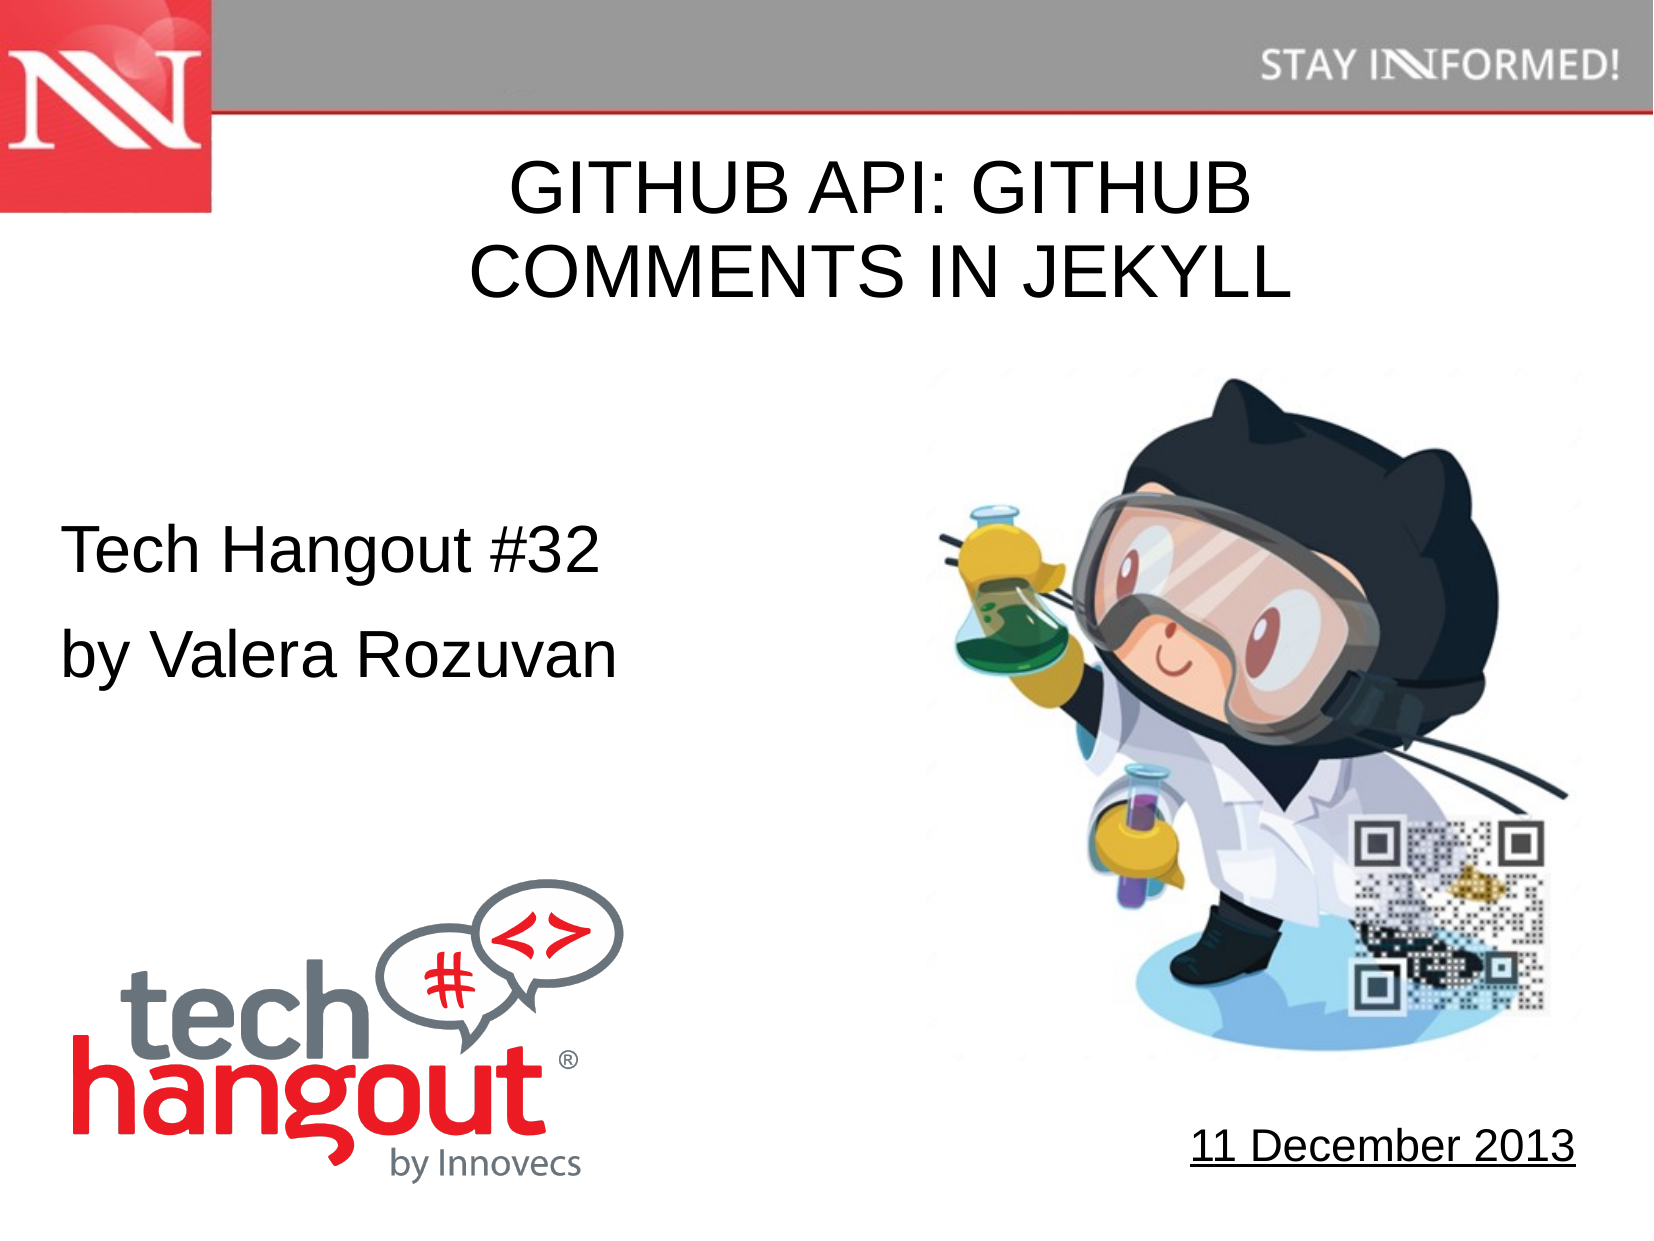

# GITHUB API: GITHUB COMMENTS IN JEKYLL
Tech Hangout #32
by Valera Rozuvan
11 December 2013